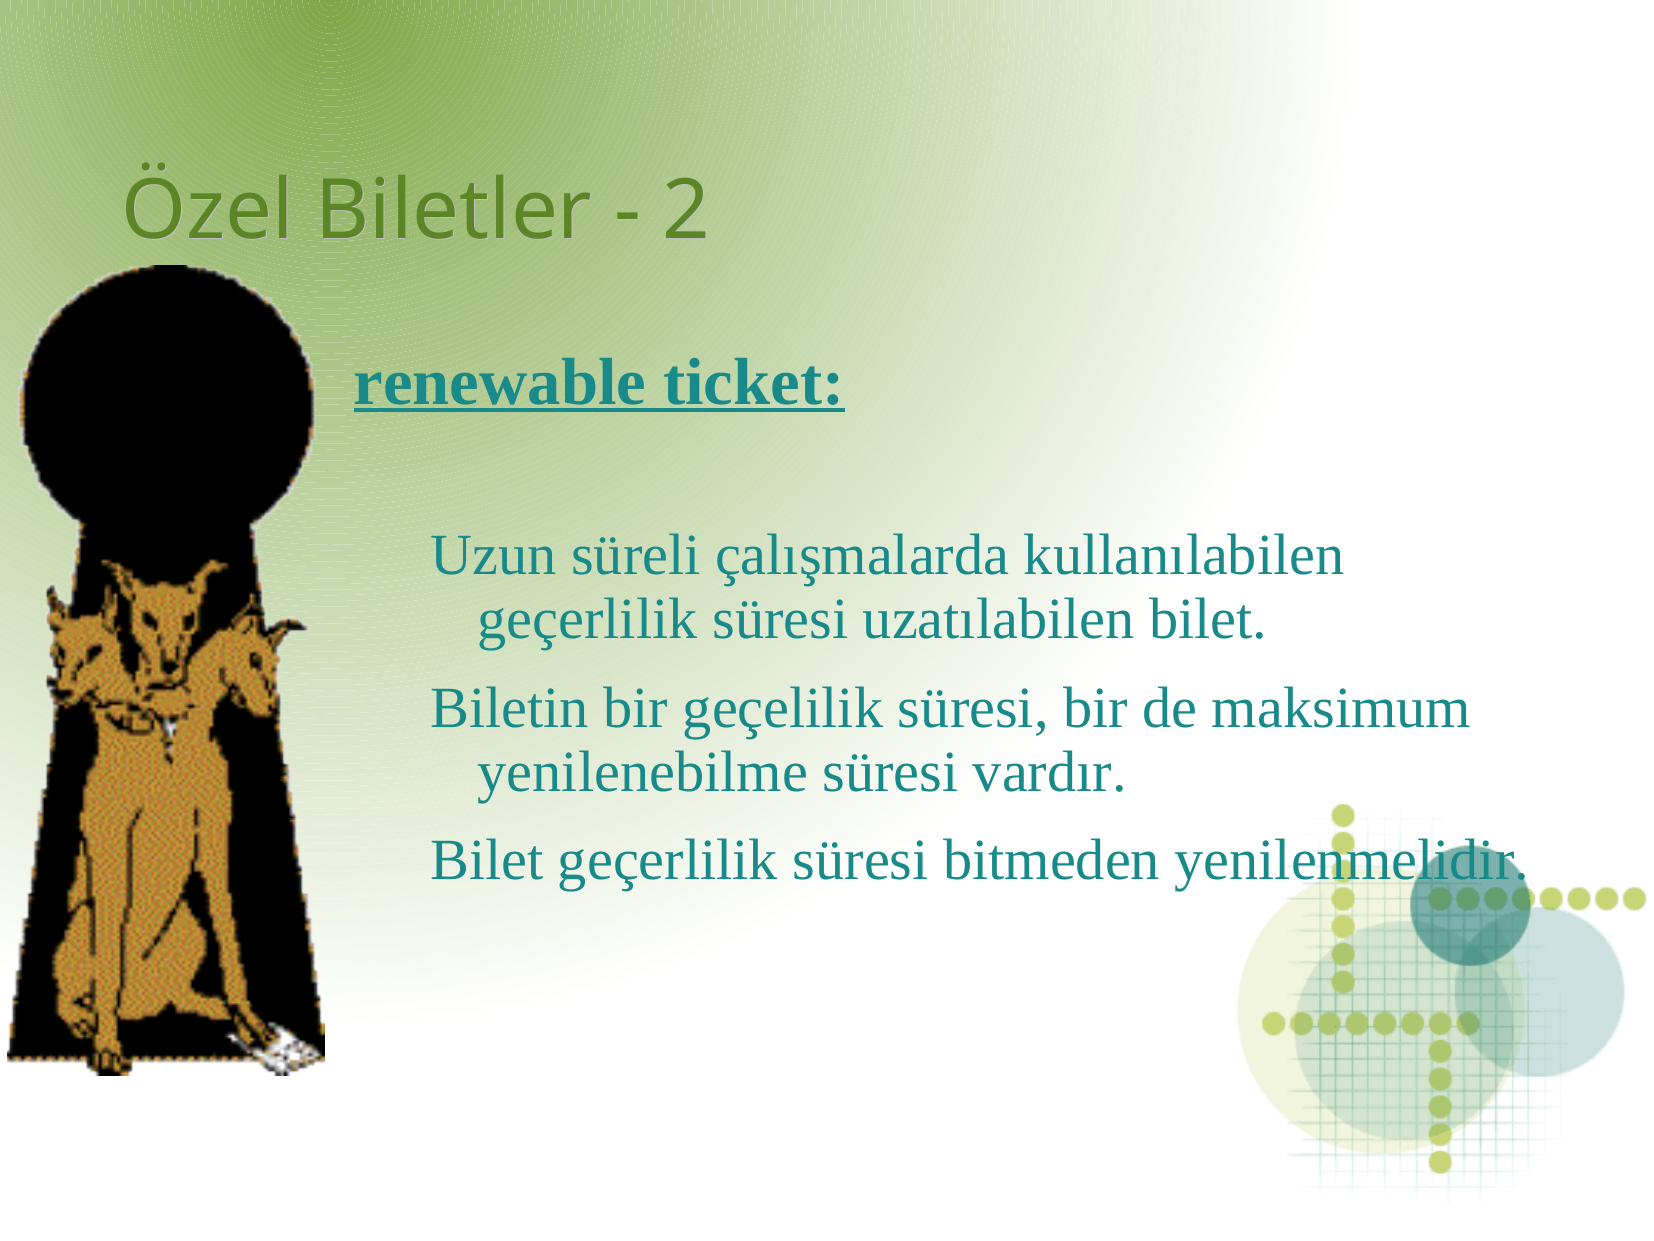

# Özel Biletler - 2
renewable ticket:
Uzun süreli çalışmalarda kullanılabilen geçerlilik süresi uzatılabilen bilet.
Biletin bir geçelilik süresi, bir de maksimum yenilenebilme süresi vardır.
Bilet geçerlilik süresi bitmeden yenilenmelidir.